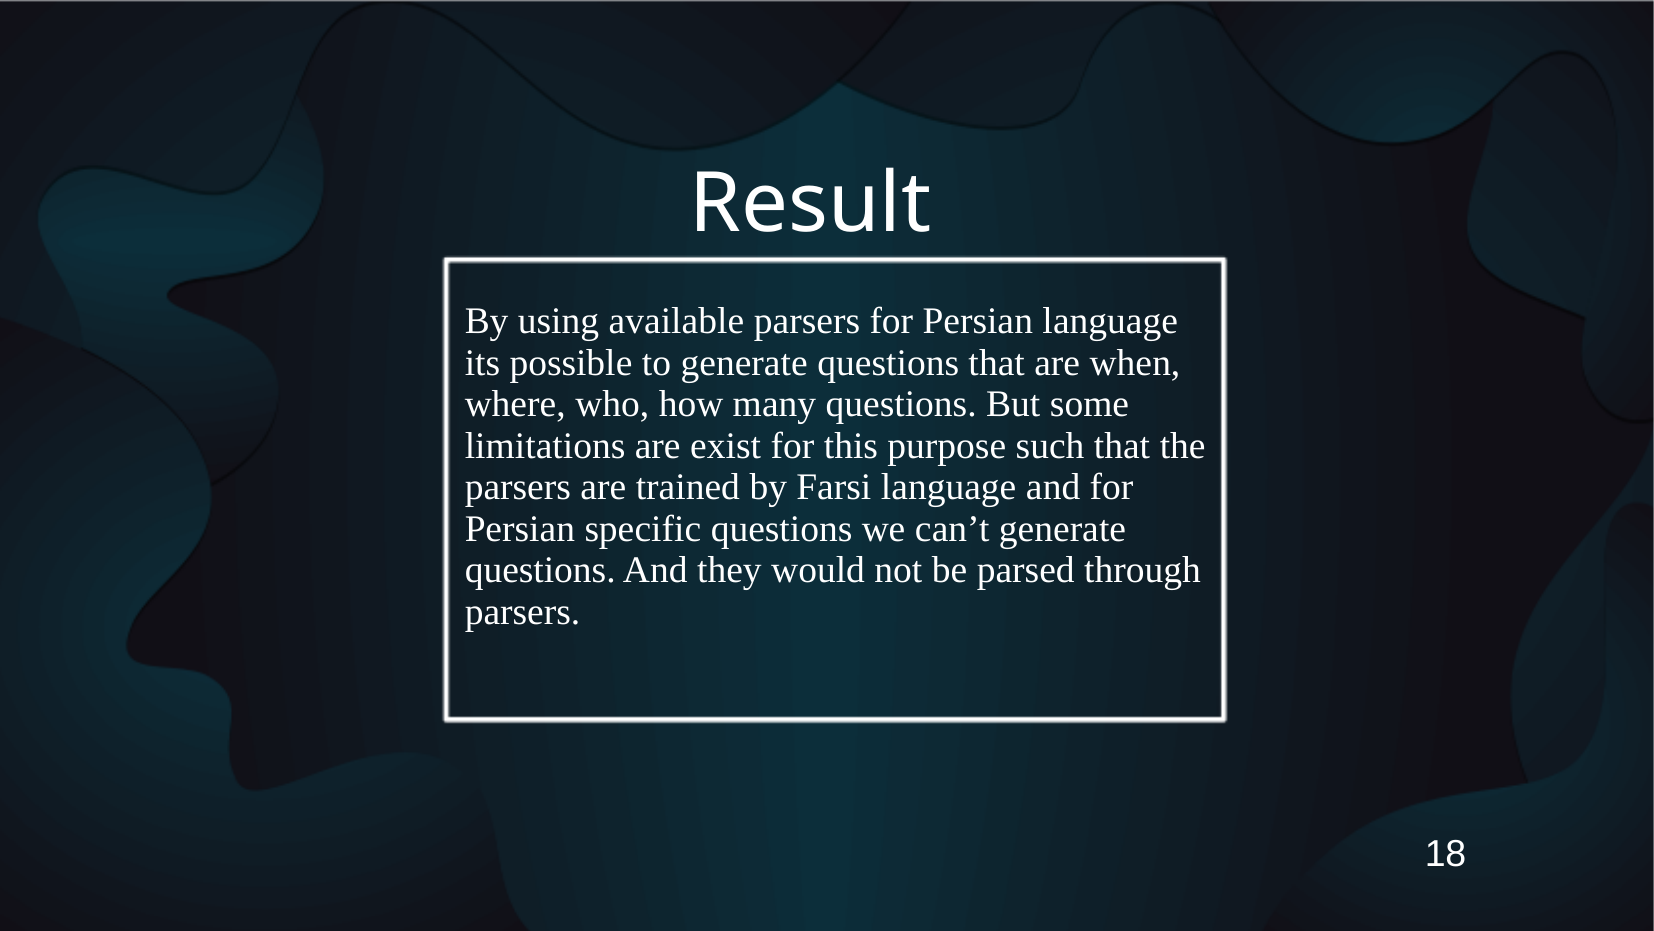

Result
By using available parsers for Persian language its possible to generate questions that are when, where, who, how many questions. But some limitations are exist for this purpose such that the parsers are trained by Farsi language and for Persian specific questions we can’t generate questions. And they would not be parsed through parsers.
18
19